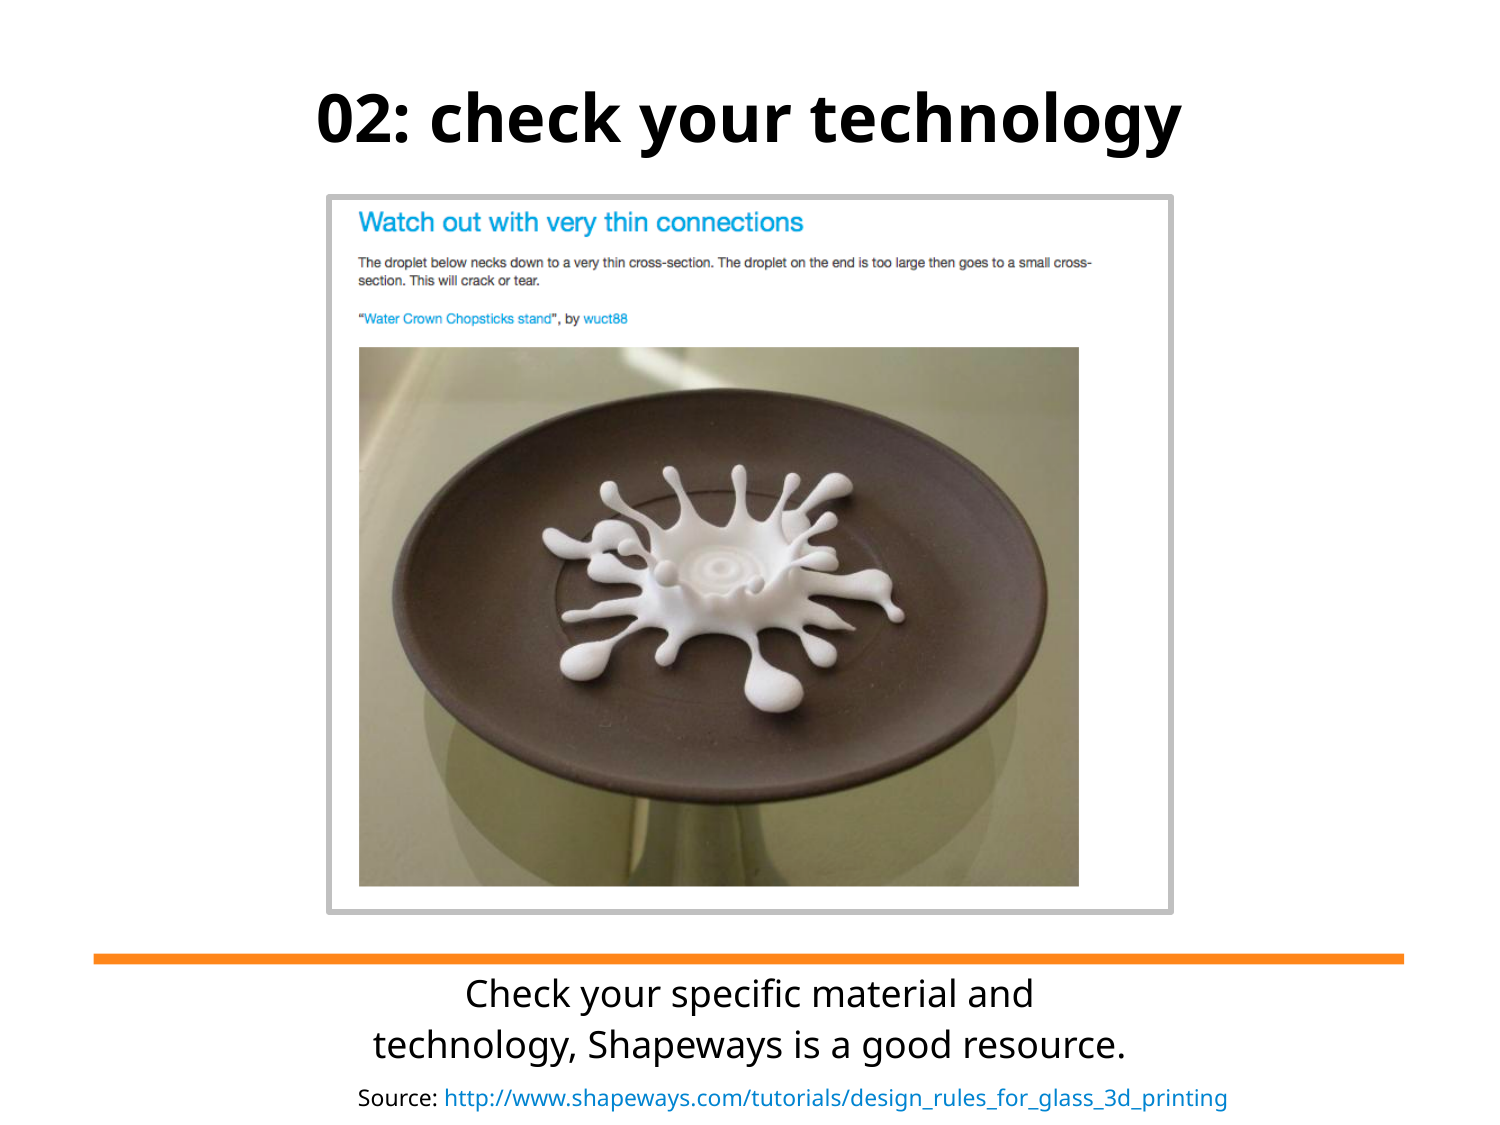

# 02: check your technology
Check your specific material and technology, Shapeways is a good resource.
Source: http://www.shapeways.com/tutorials/design_rules_for_glass_3d_printing